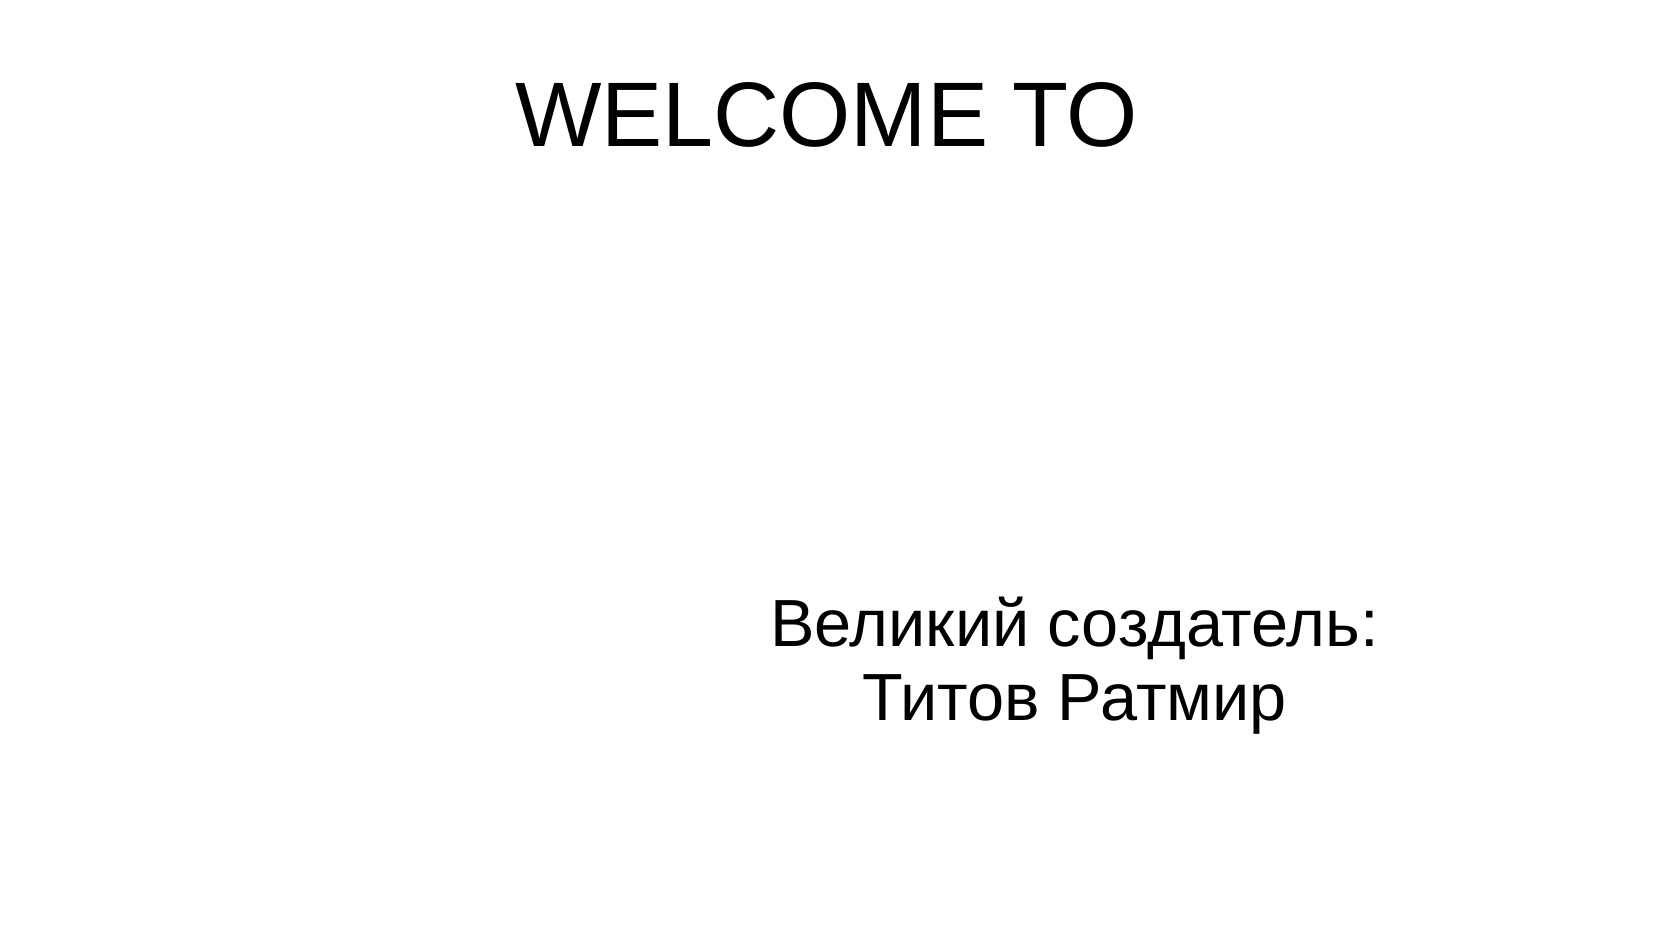

# WELCOME TO
Великий создатель:
Титов Ратмир